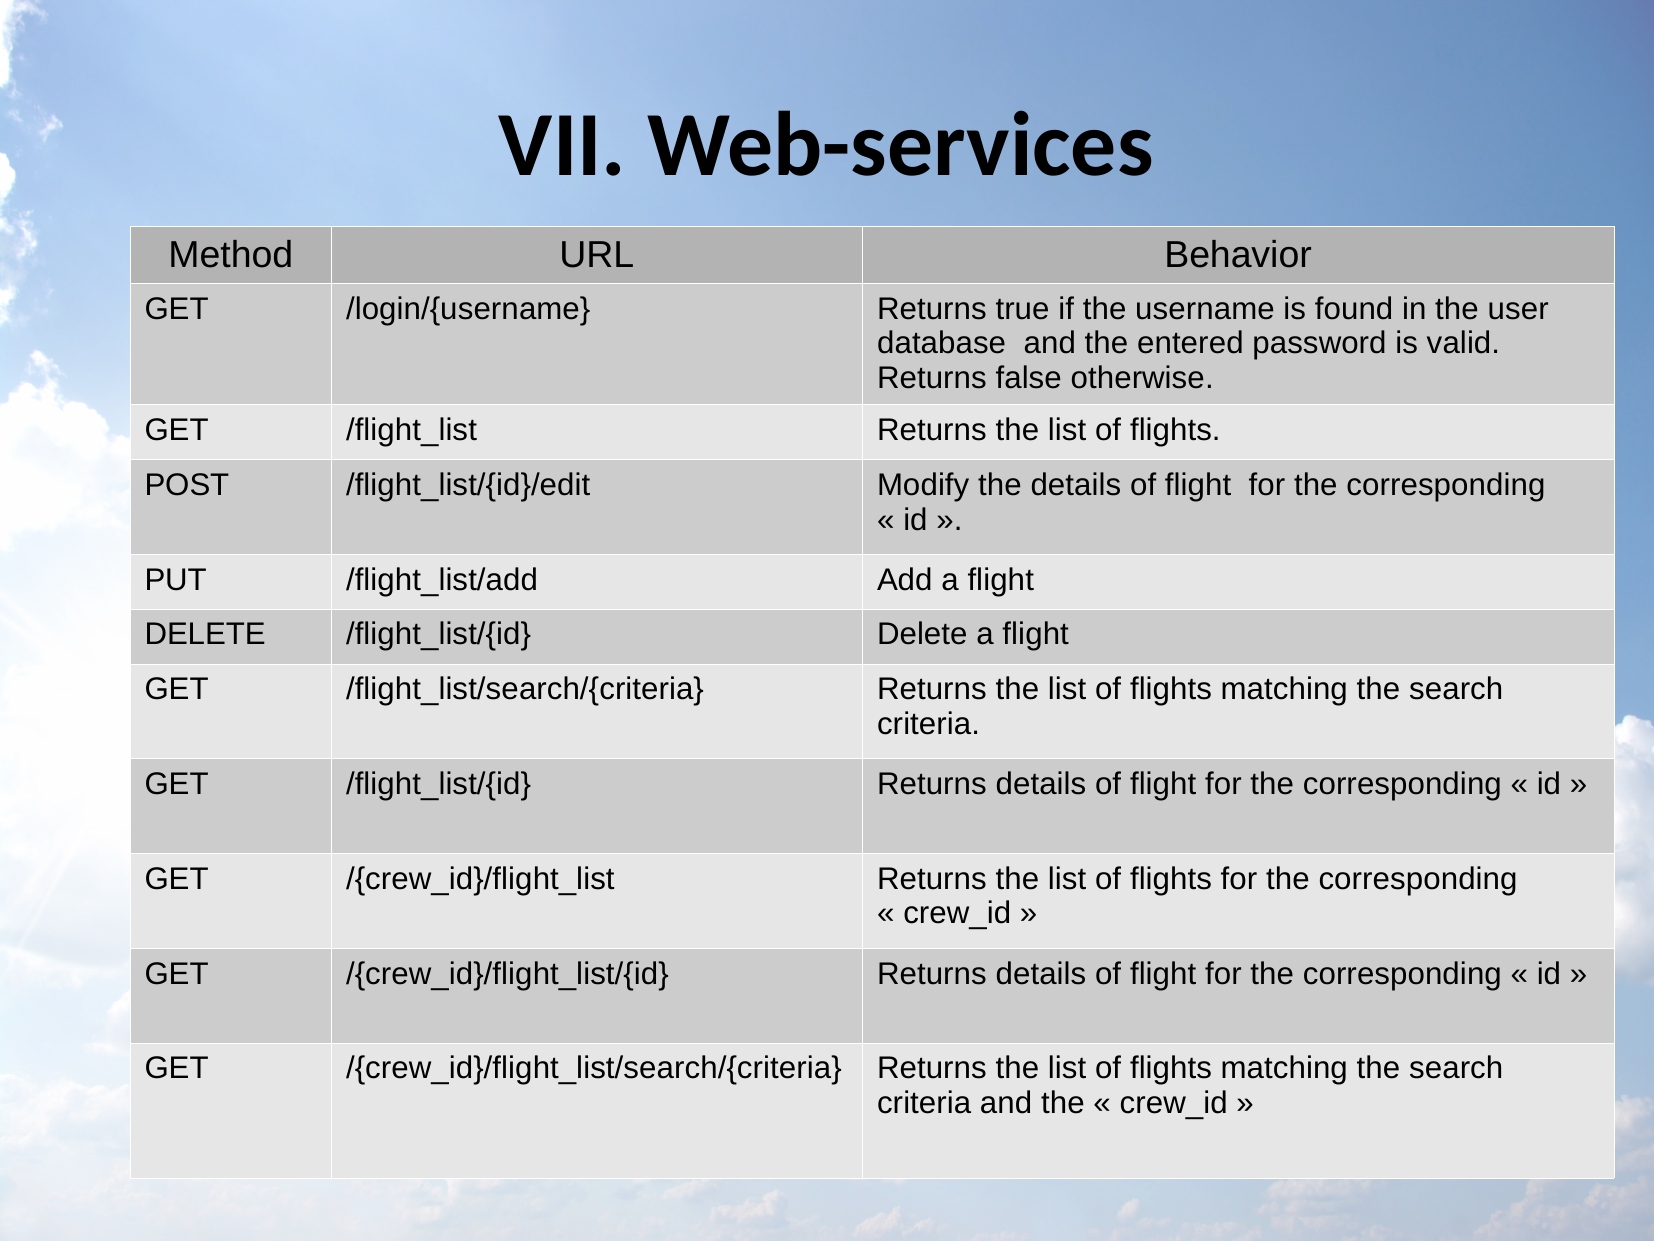

# VII. Web-services
| Method | URL | Behavior |
| --- | --- | --- |
| GET | /login/{username} | Returns true if the username is found in the user database and the entered password is valid. Returns false otherwise. |
| GET | /flight\_list | Returns the list of flights. |
| POST | /flight\_list/{id}/edit | Modify the details of flight for the corresponding « id ». |
| PUT | /flight\_list/add | Add a flight |
| DELETE | /flight\_list/{id} | Delete a flight |
| GET | /flight\_list/search/{criteria} | Returns the list of flights matching the search criteria. |
| GET | /flight\_list/{id} | Returns details of flight for the corresponding « id » |
| GET | /{crew\_id}/flight\_list | Returns the list of flights for the corresponding « crew\_id » |
| GET | /{crew\_id}/flight\_list/{id} | Returns details of flight for the corresponding « id » |
| GET | /{crew\_id}/flight\_list/search/{criteria} | Returns the list of flights matching the search criteria and the « crew\_id » |